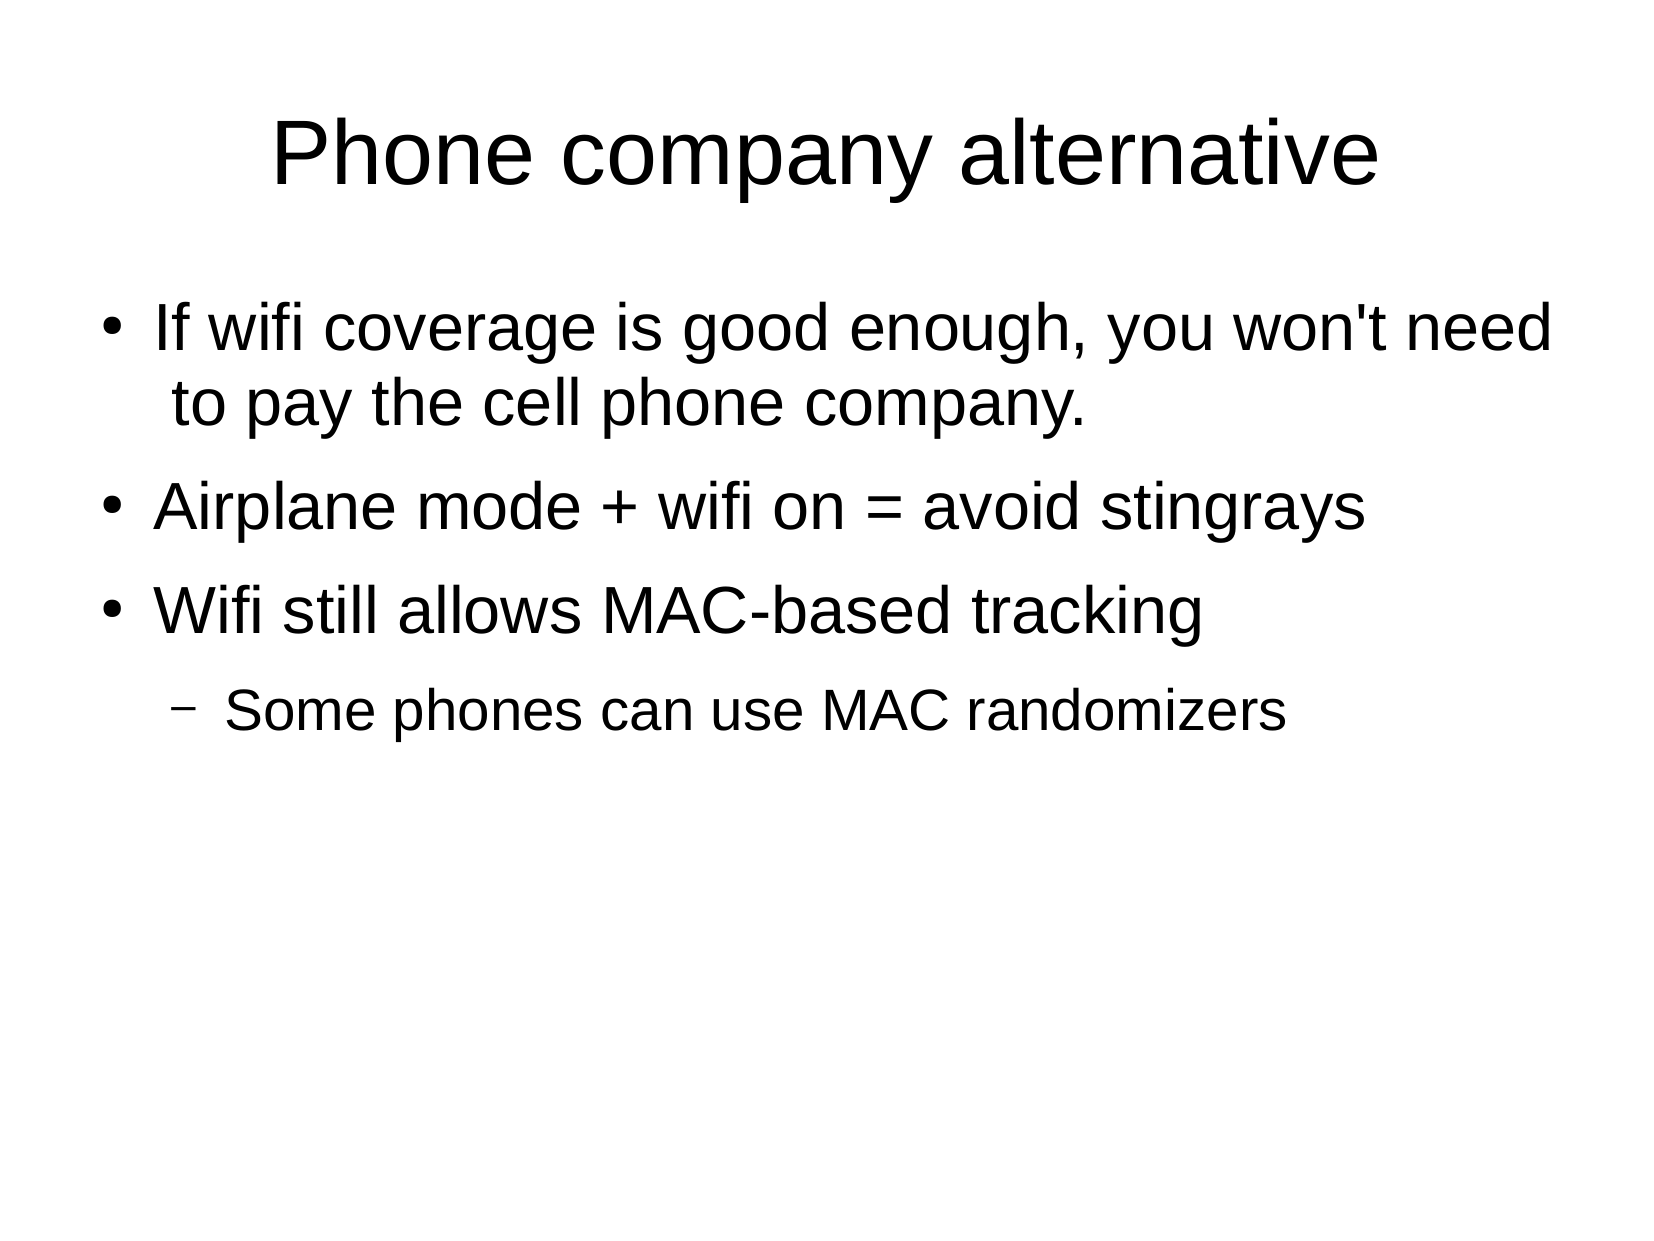

# Phone company alternative
If wifi coverage is good enough, you won't need to pay the cell phone company.
Airplane mode + wifi on = avoid stingrays
Wifi still allows MAC-based tracking
Some phones can use MAC randomizers